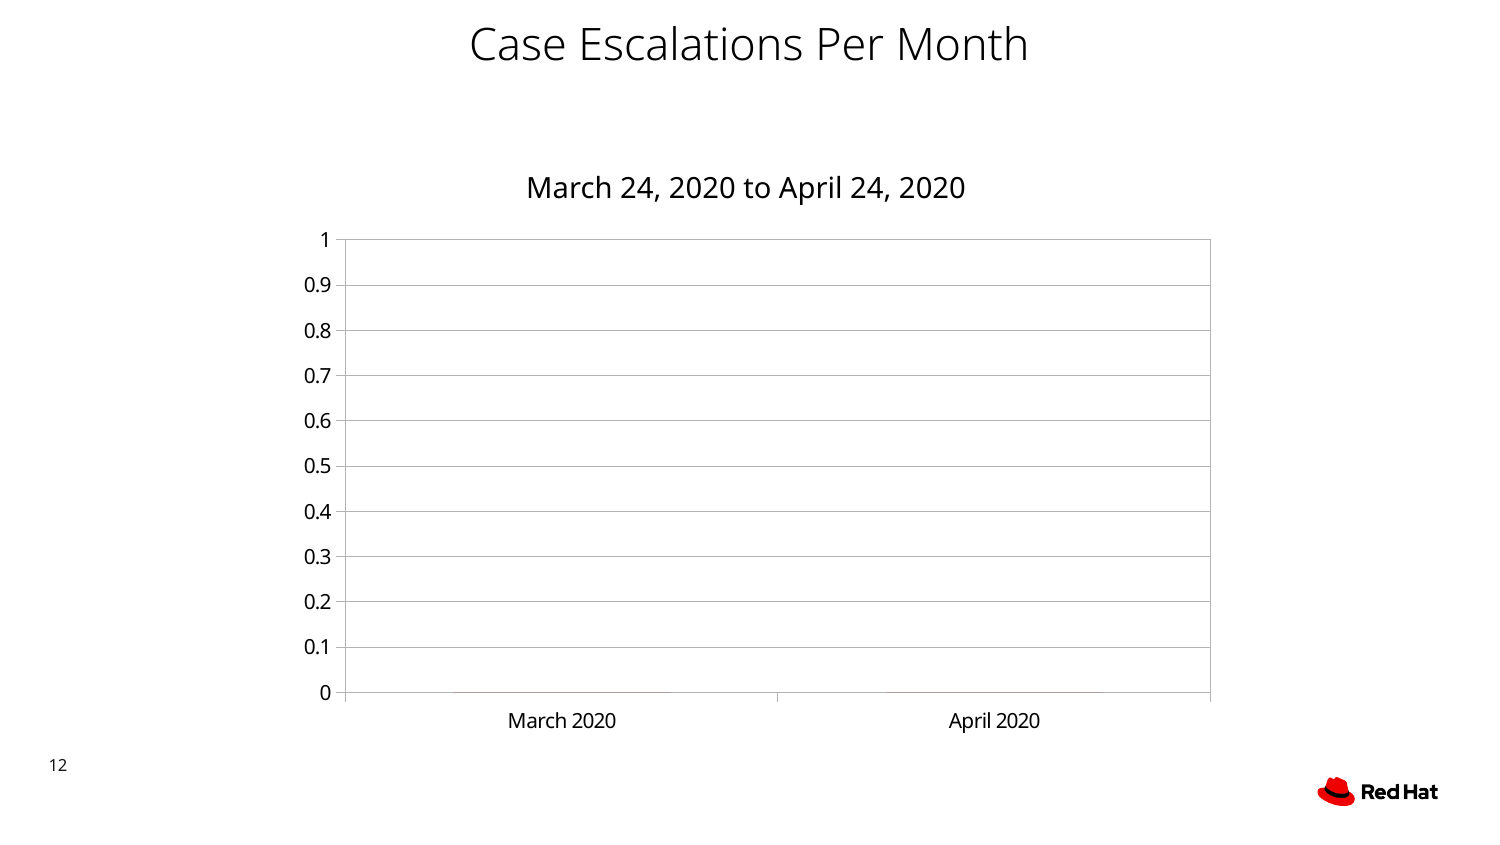

# Case Escalations Per Month
March 24, 2020 to April 24, 2020
### Chart
| Category | Column 1 |
|---|---|
| March 2020 | 0.0 |
| April 2020 | 0.0 |12